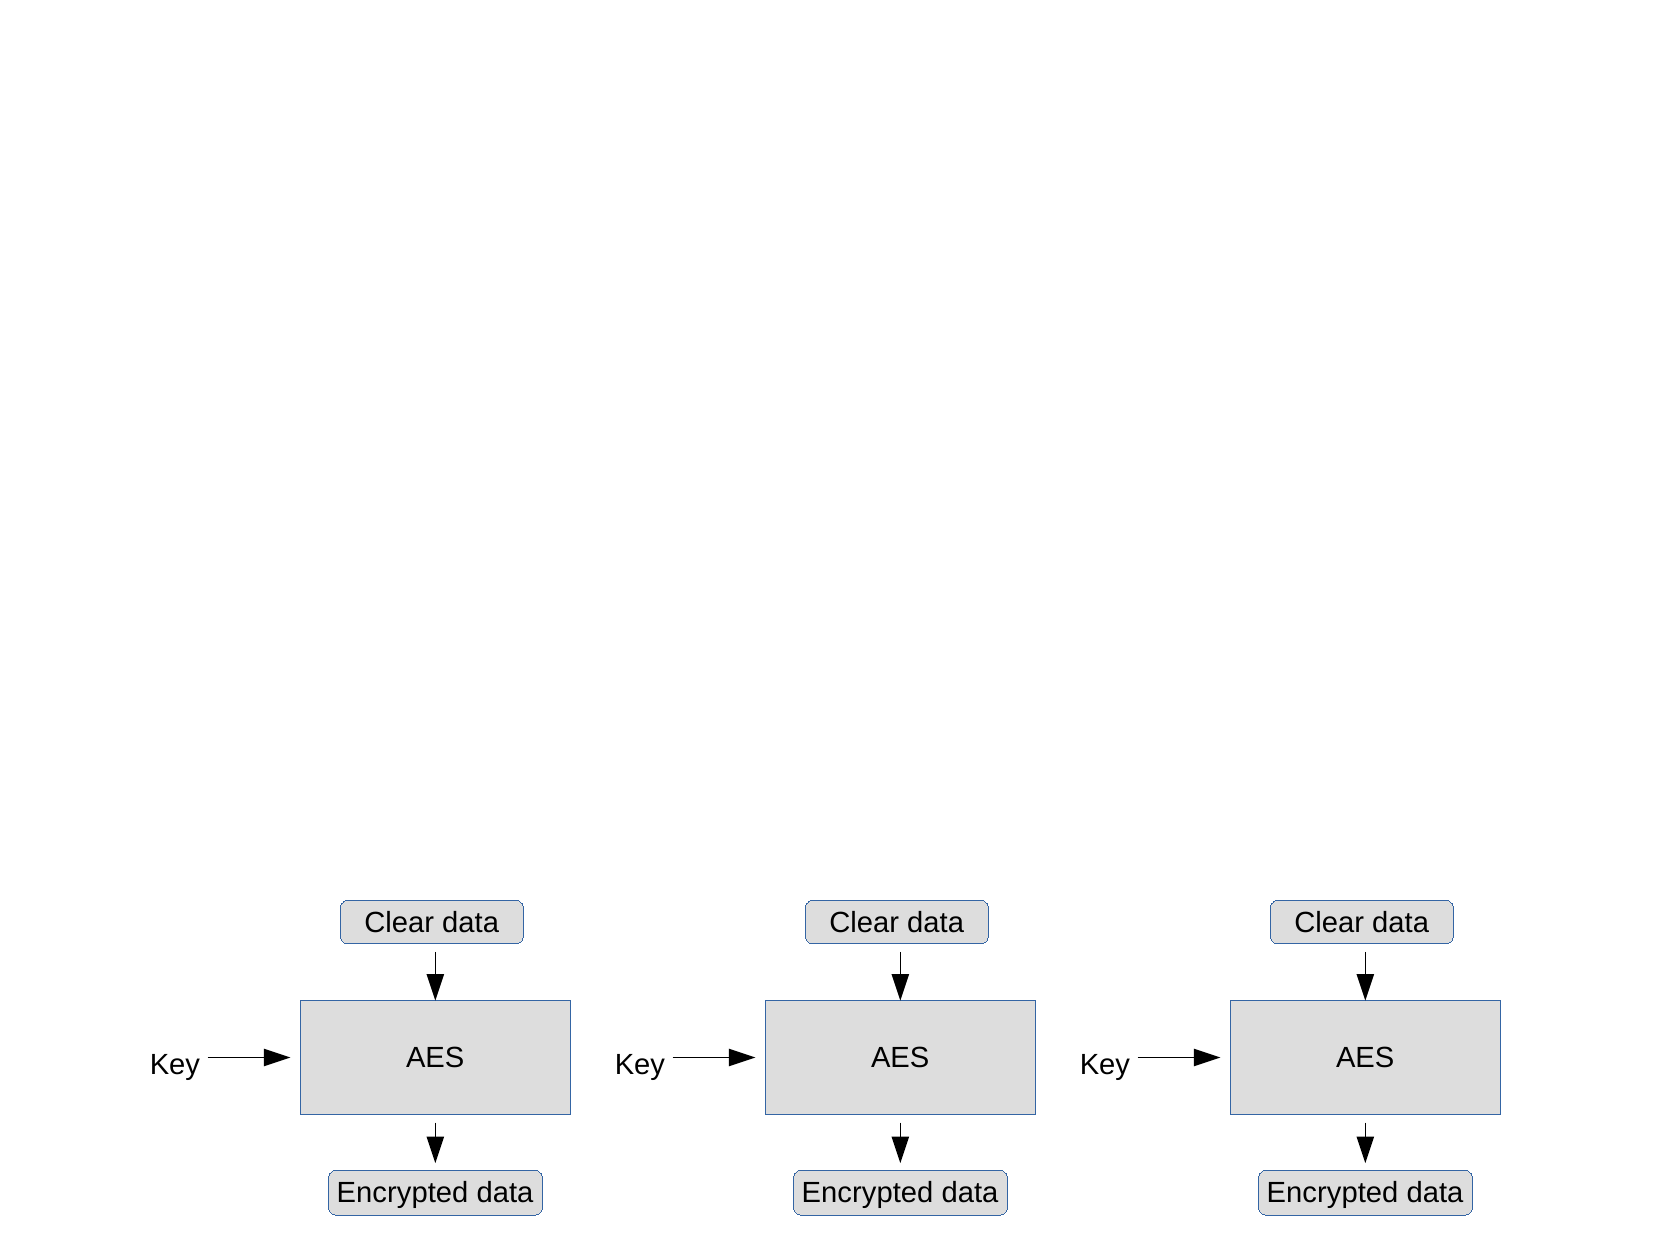

Clear data
AES
Key
Encrypted data
Clear data
AES
Key
Encrypted data
Clear data
AES
Key
Encrypted data